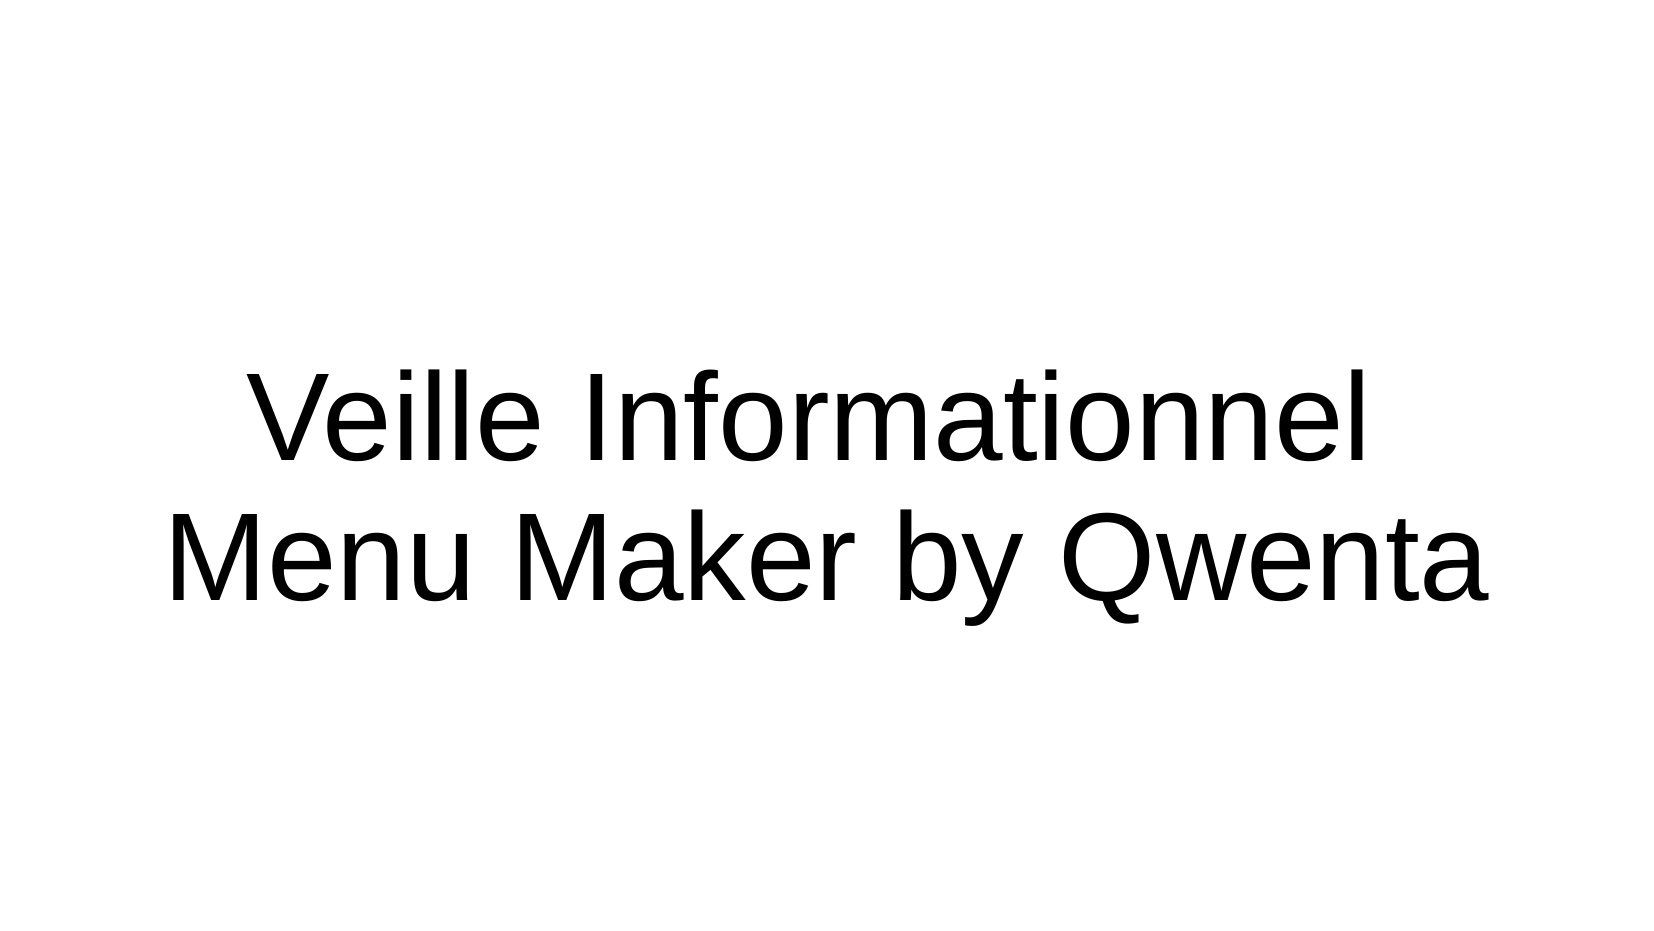

#
Veille Informationnel
Menu Maker by Qwenta